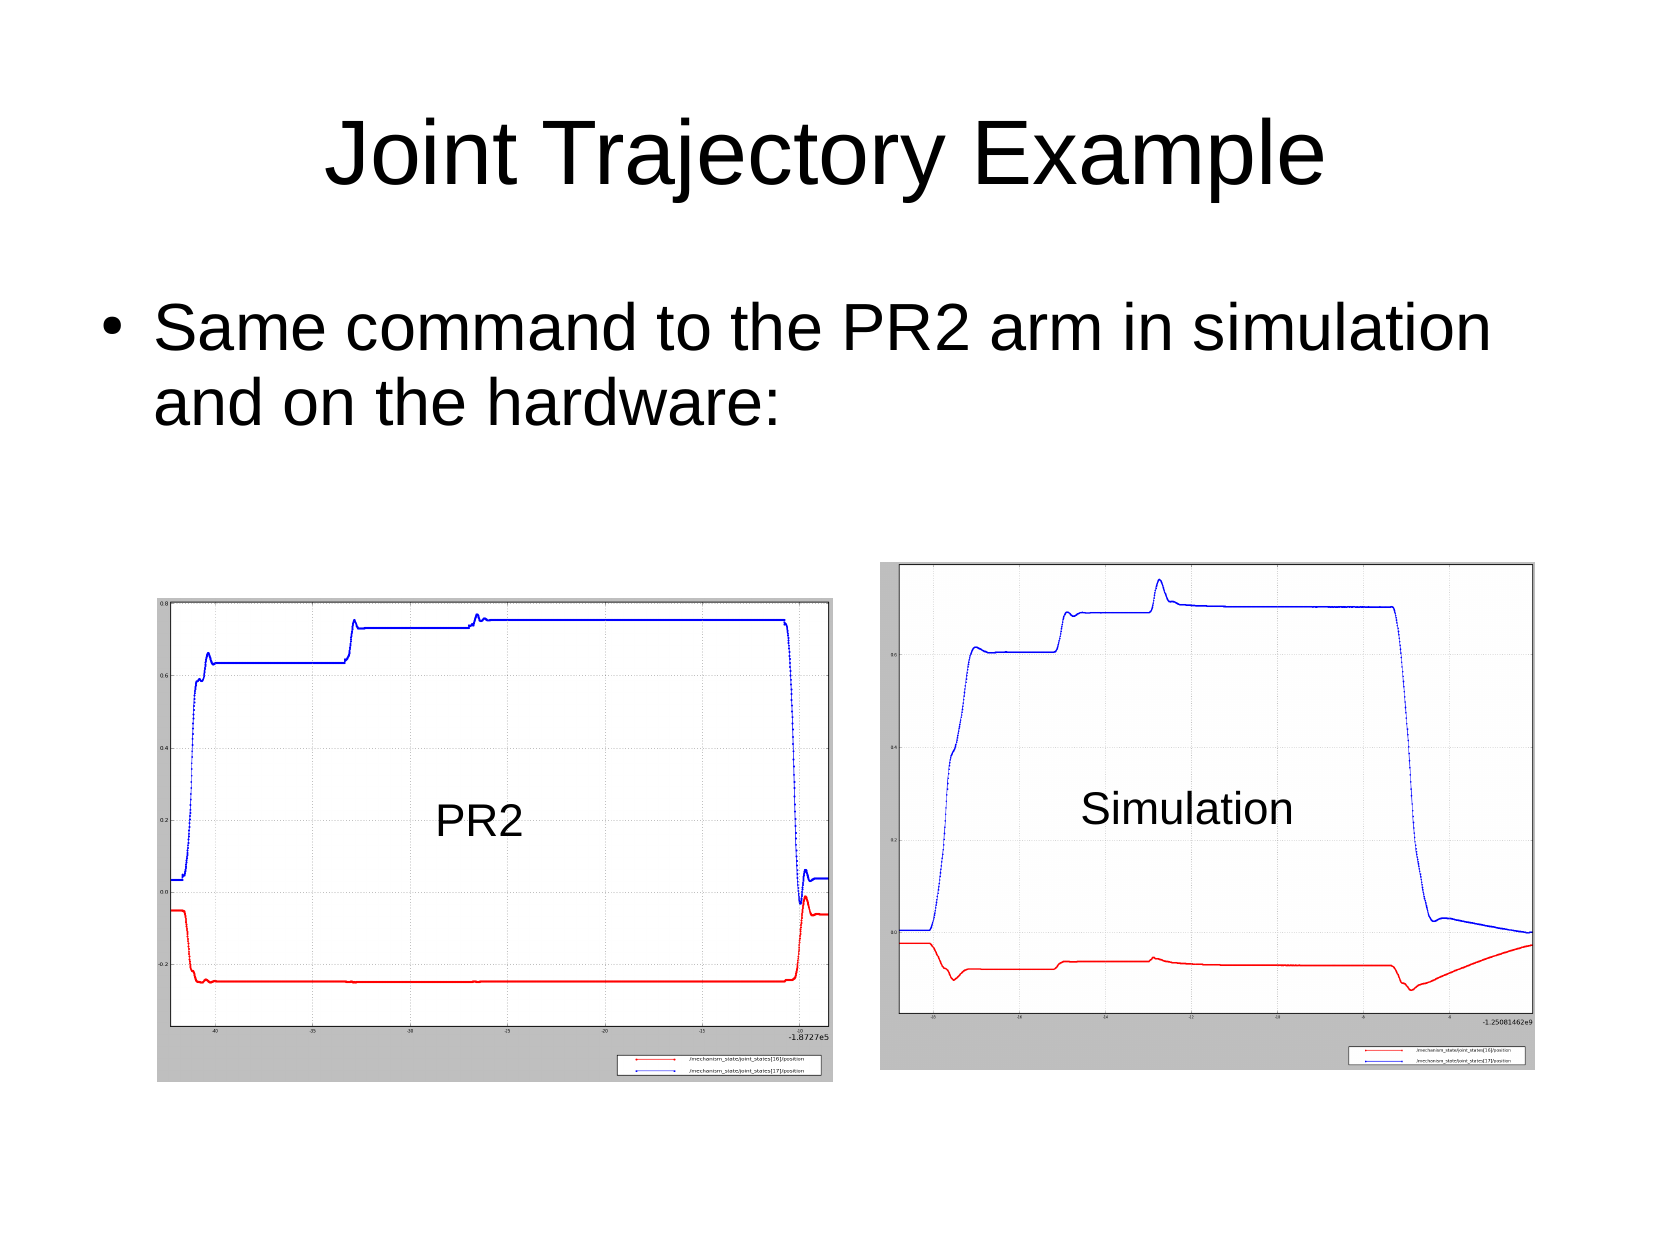

# Joint Trajectory Example
Same command to the PR2 arm in simulation and on the hardware:
Simulation
PR2